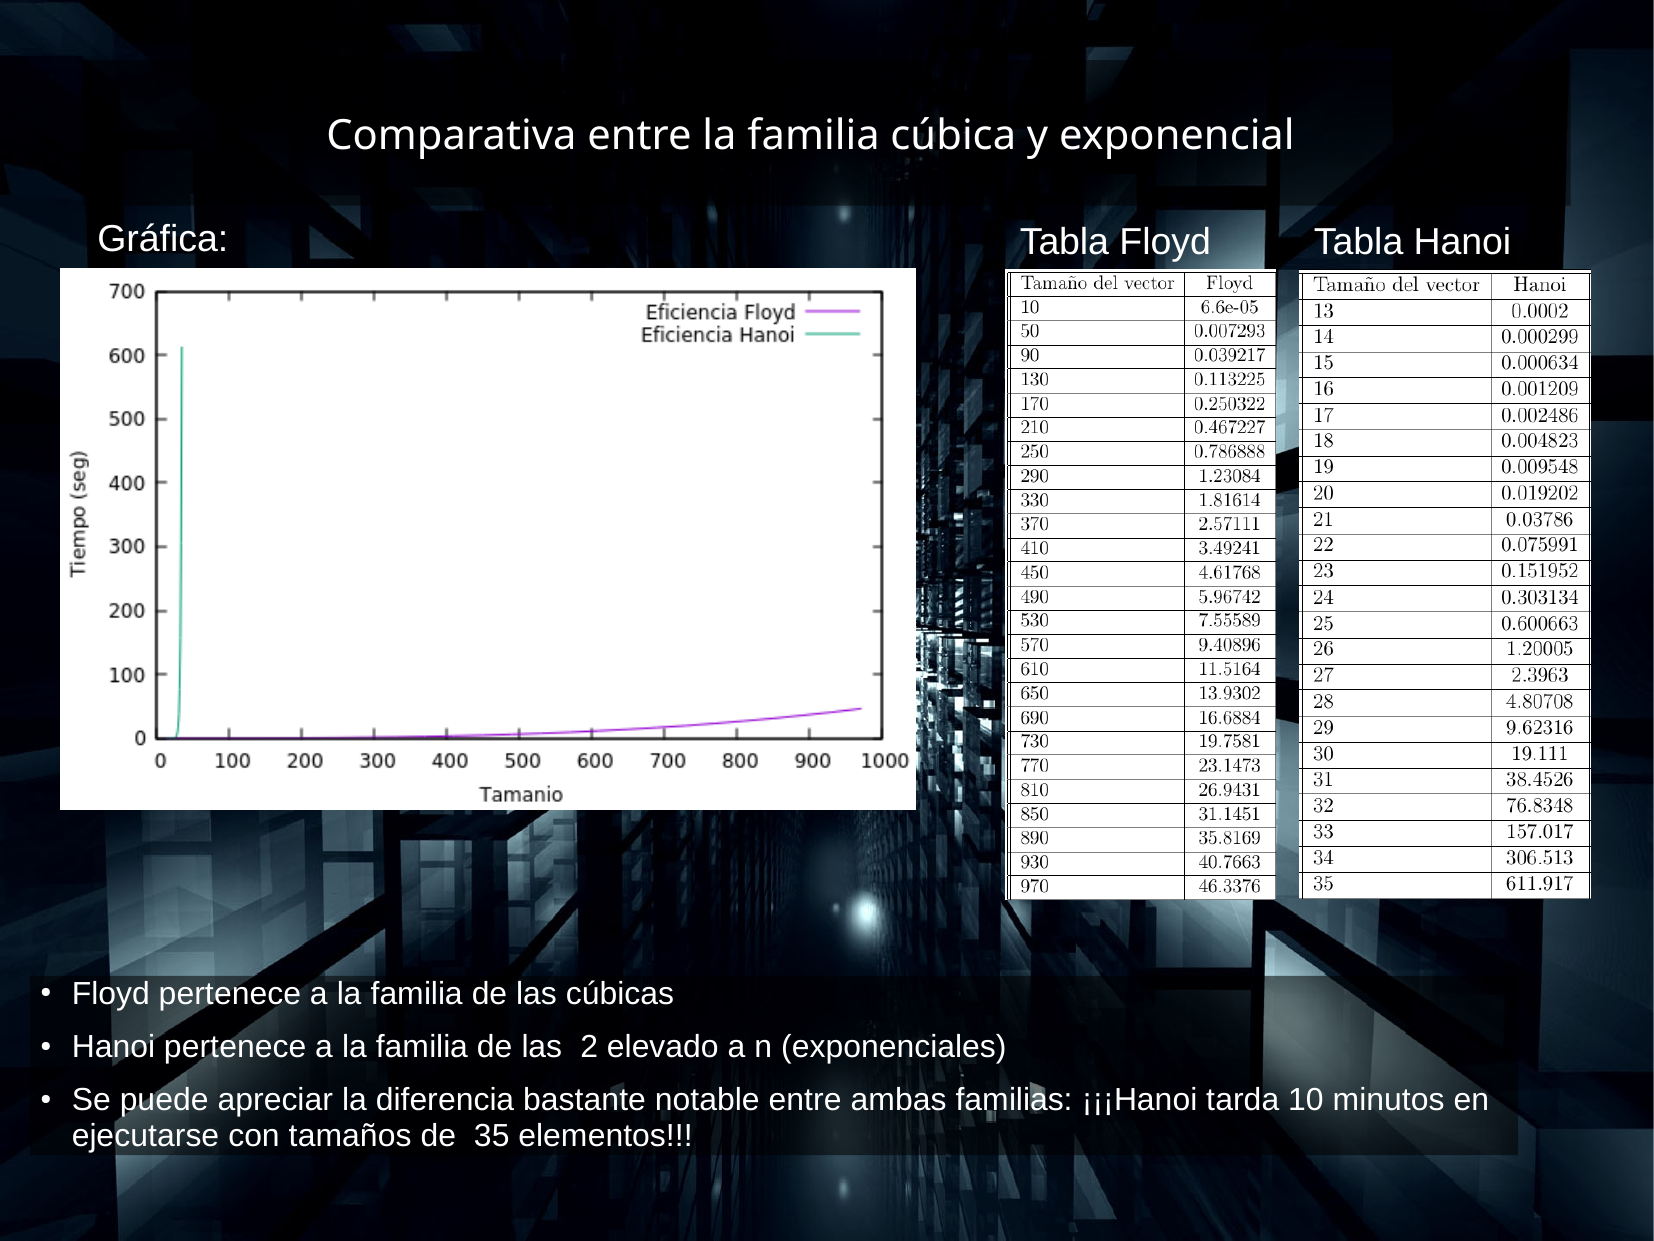

# Comparativa entre la familia cúbica y exponencial
Gráfica:
Tabla Floyd
Tabla Hanoi
Floyd pertenece a la familia de las cúbicas
Hanoi pertenece a la familia de las 2 elevado a n (exponenciales)
Se puede apreciar la diferencia bastante notable entre ambas familias: ¡¡¡Hanoi tarda 10 minutos en ejecutarse con tamaños de 35 elementos!!!